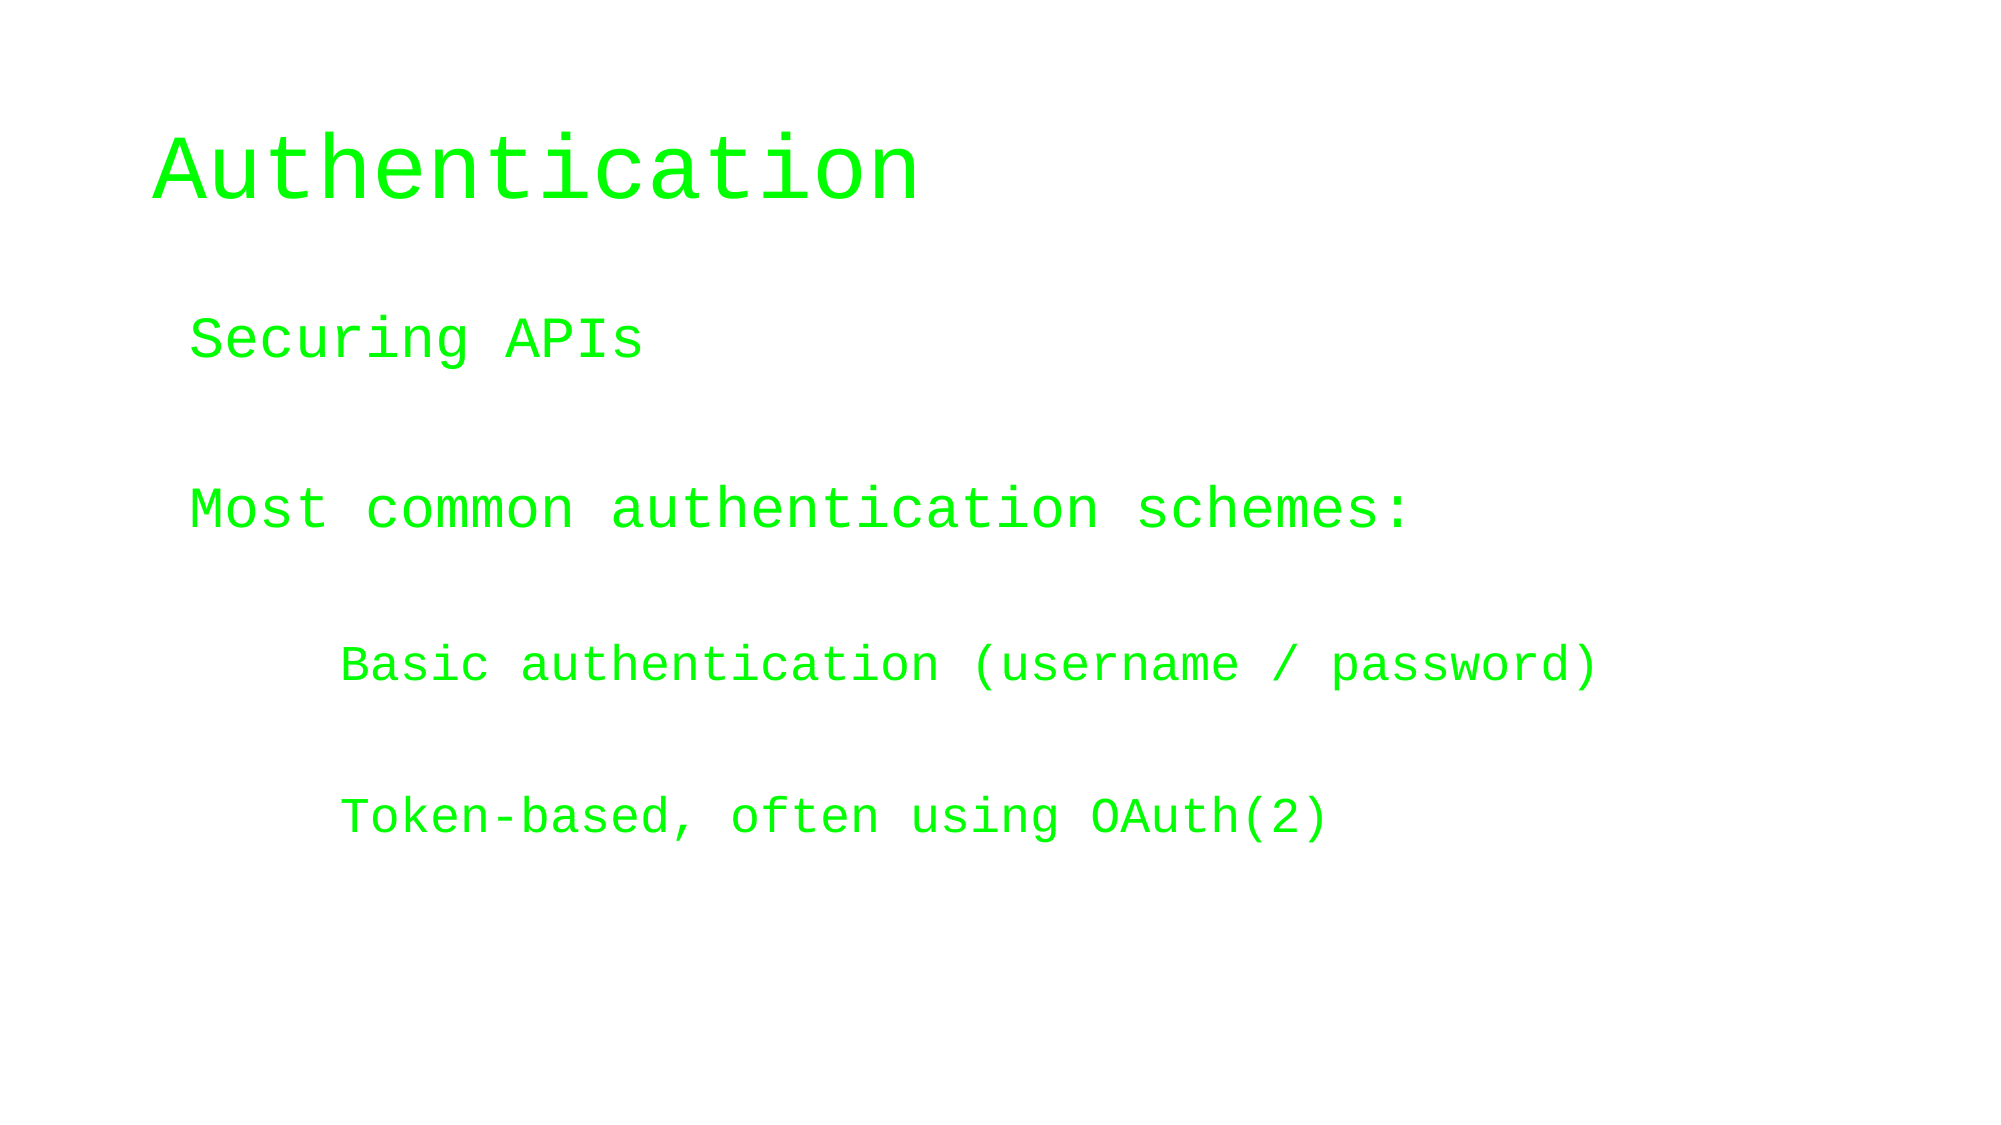

# Authentication
Securing APIs
Most common authentication schemes:
Basic authentication (username / password)
Token-based, often using OAuth(2)